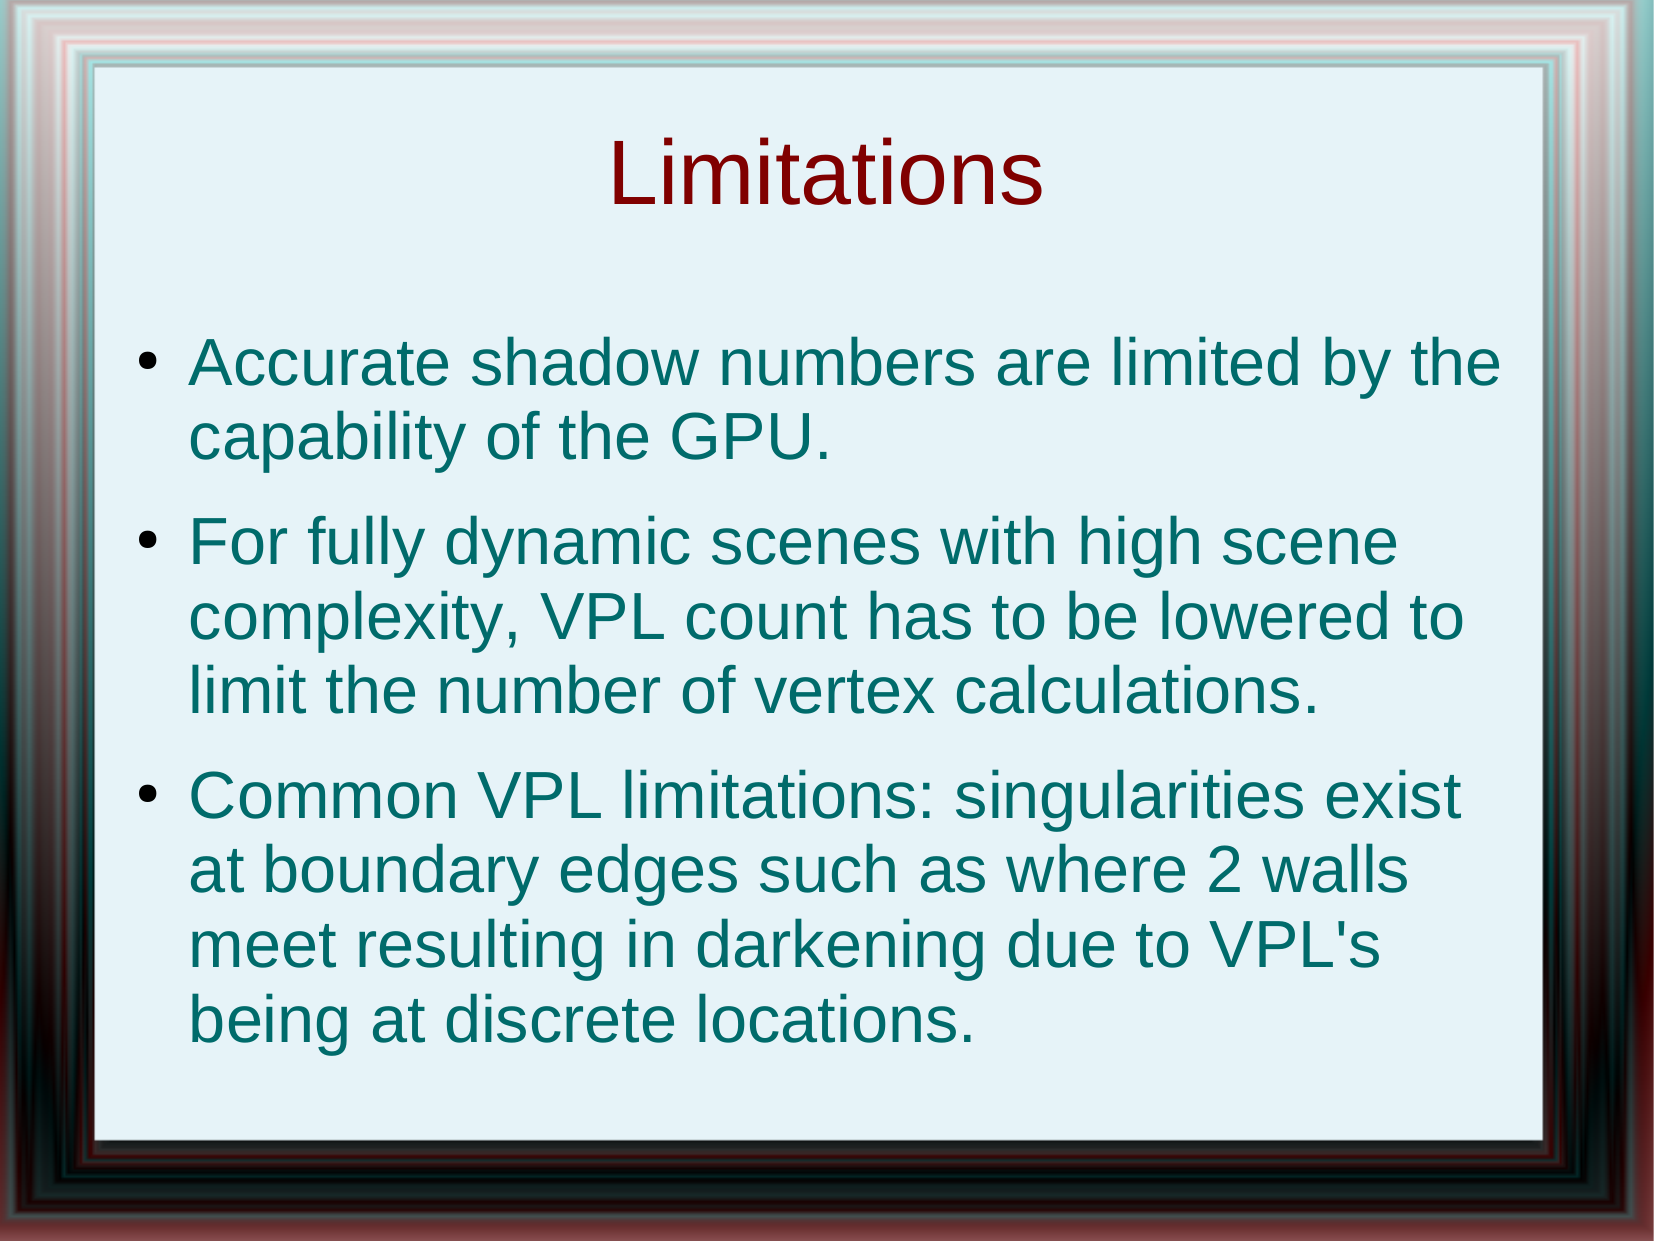

# Limitations
Accurate shadow numbers are limited by the capability of the GPU.
For fully dynamic scenes with high scene complexity, VPL count has to be lowered to limit the number of vertex calculations.
Common VPL limitations: singularities exist at boundary edges such as where 2 walls meet resulting in darkening due to VPL's being at discrete locations.